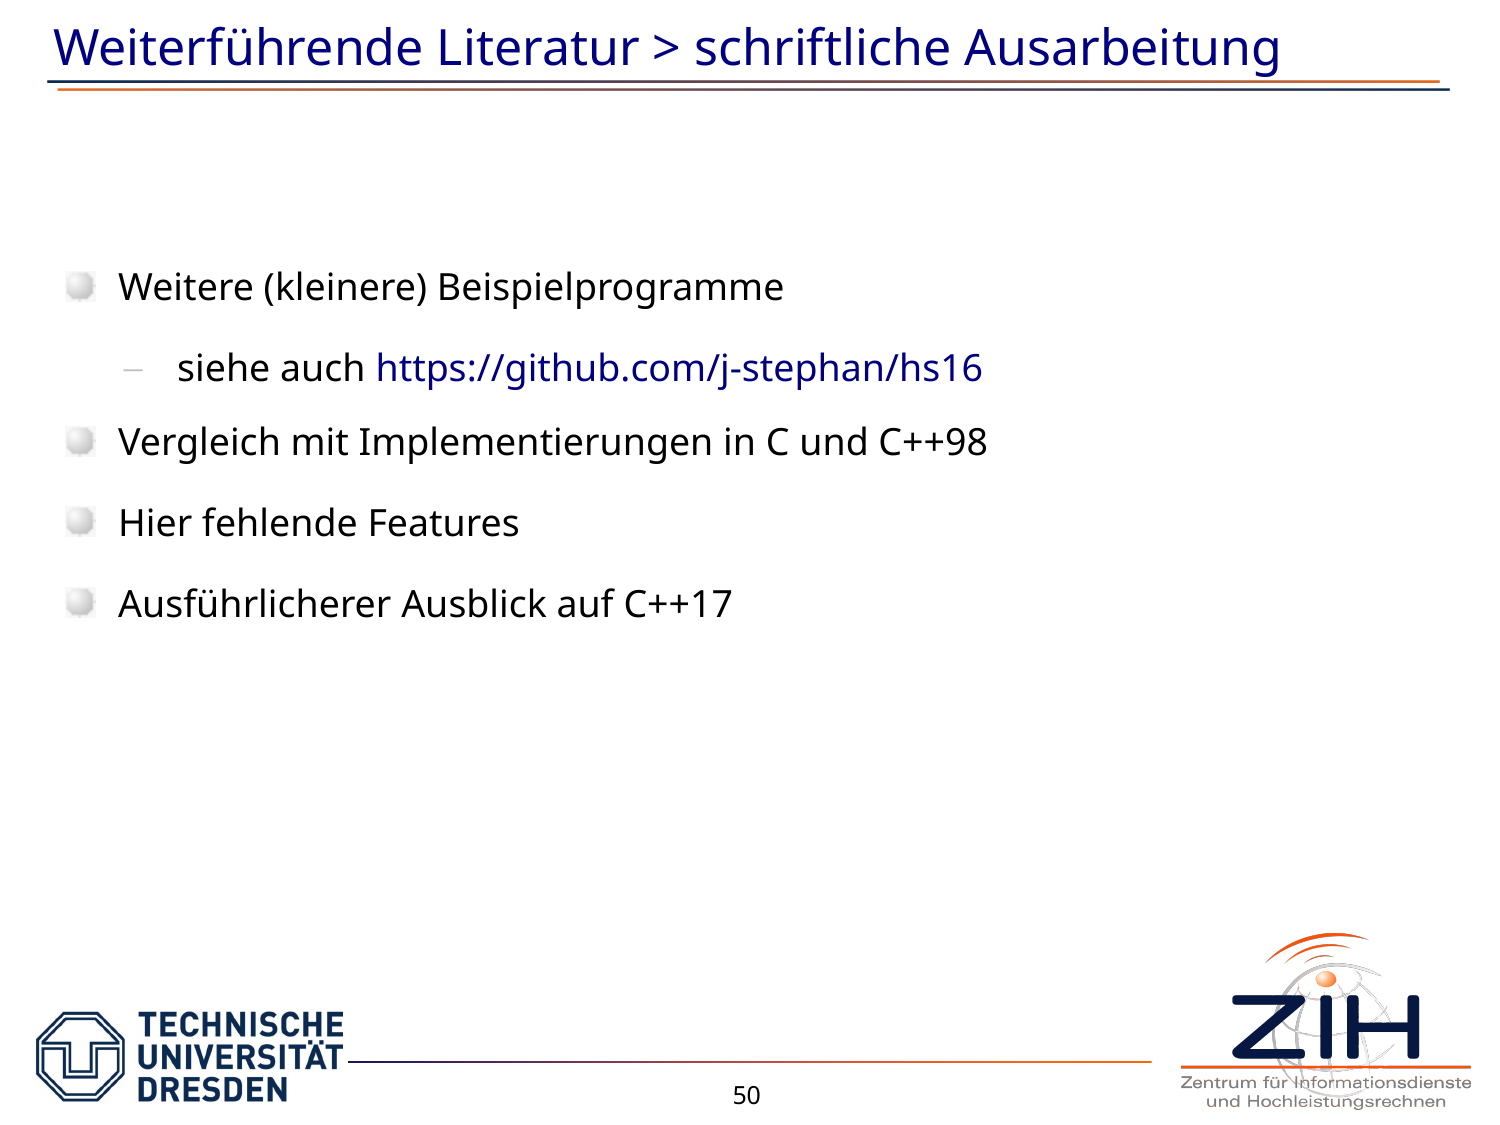

# Weiterführende Literatur > schriftliche Ausarbeitung
Weitere (kleinere) Beispielprogramme
siehe auch https://github.com/j-stephan/hs16
Vergleich mit Implementierungen in C und C++98
Hier fehlende Features
Ausführlicherer Ausblick auf C++17
50